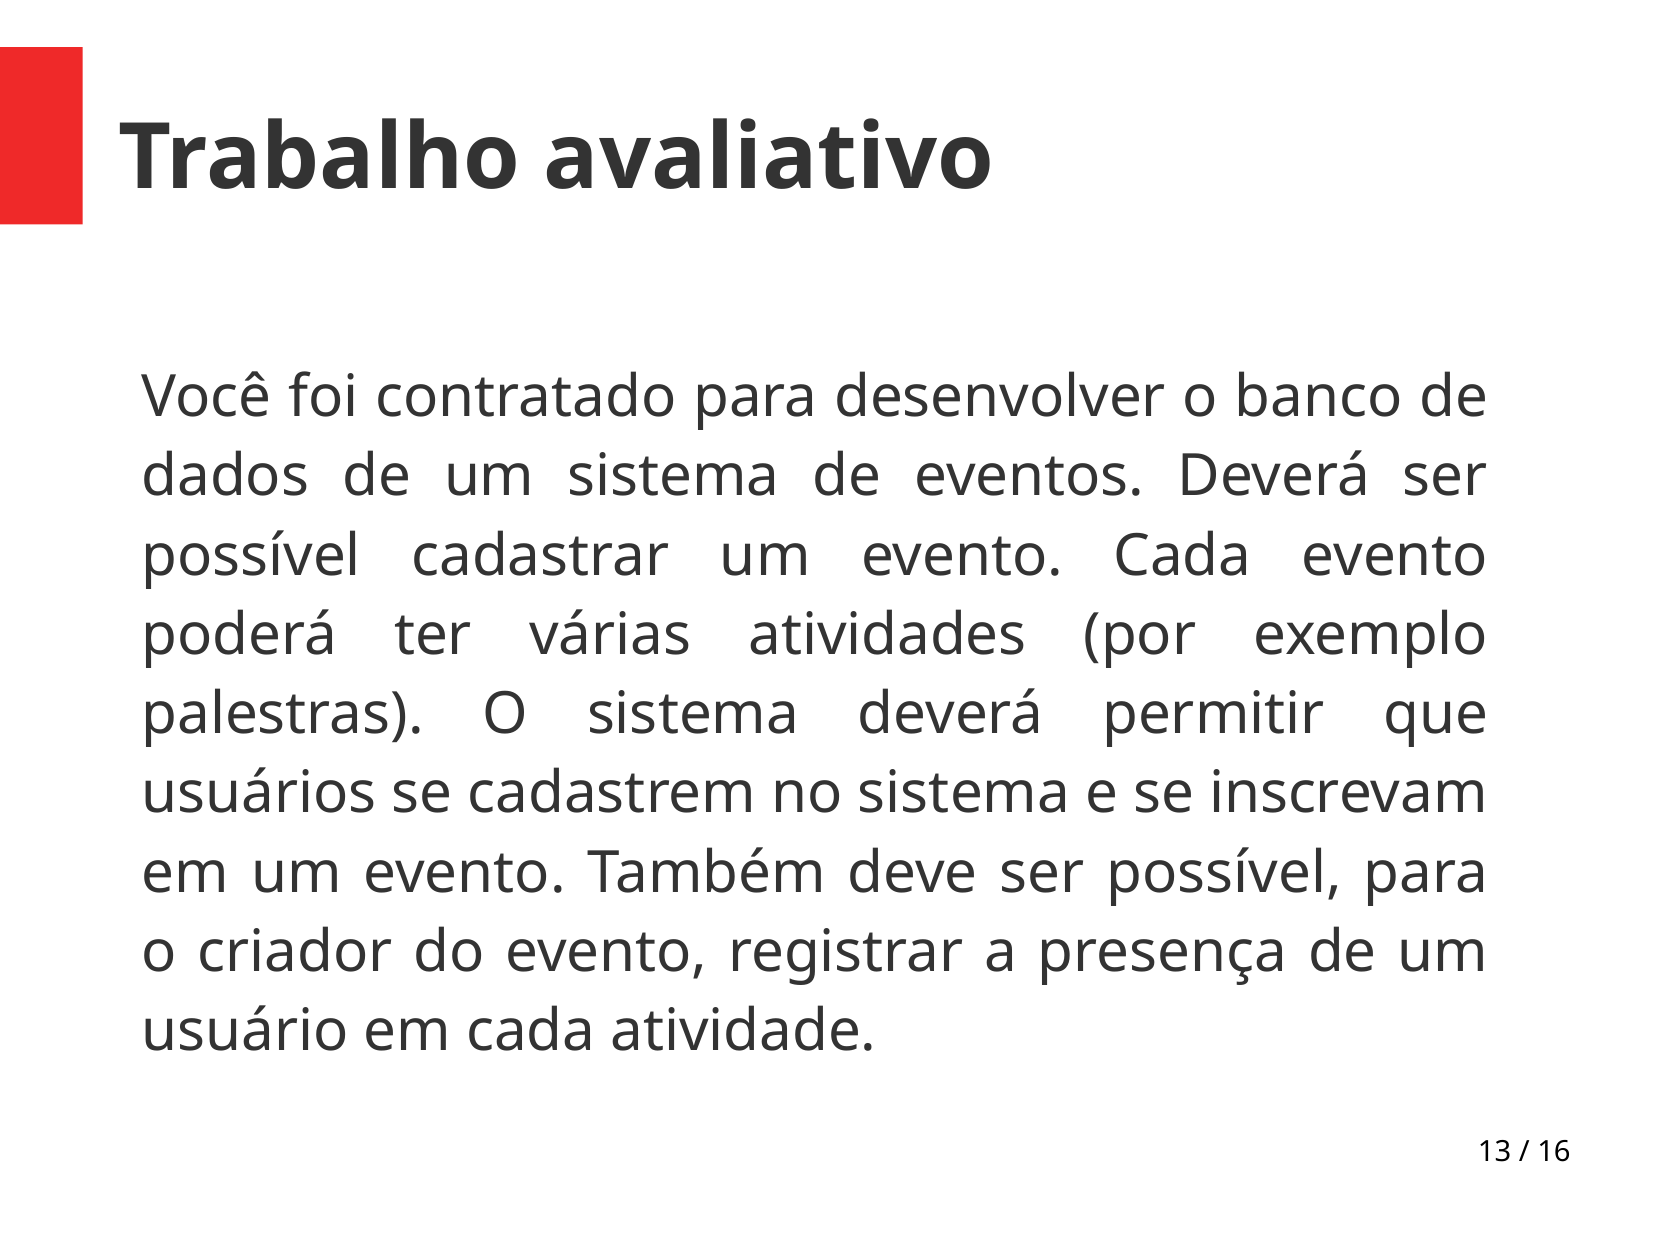

# Trabalho avaliativo
Você foi contratado para desenvolver o banco de dados de um sistema de eventos. Deverá ser possível cadastrar um evento. Cada evento poderá ter várias atividades (por exemplo palestras). O sistema deverá permitir que usuários se cadastrem no sistema e se inscrevam em um evento. Também deve ser possível, para o criador do evento, registrar a presença de um usuário em cada atividade.
13